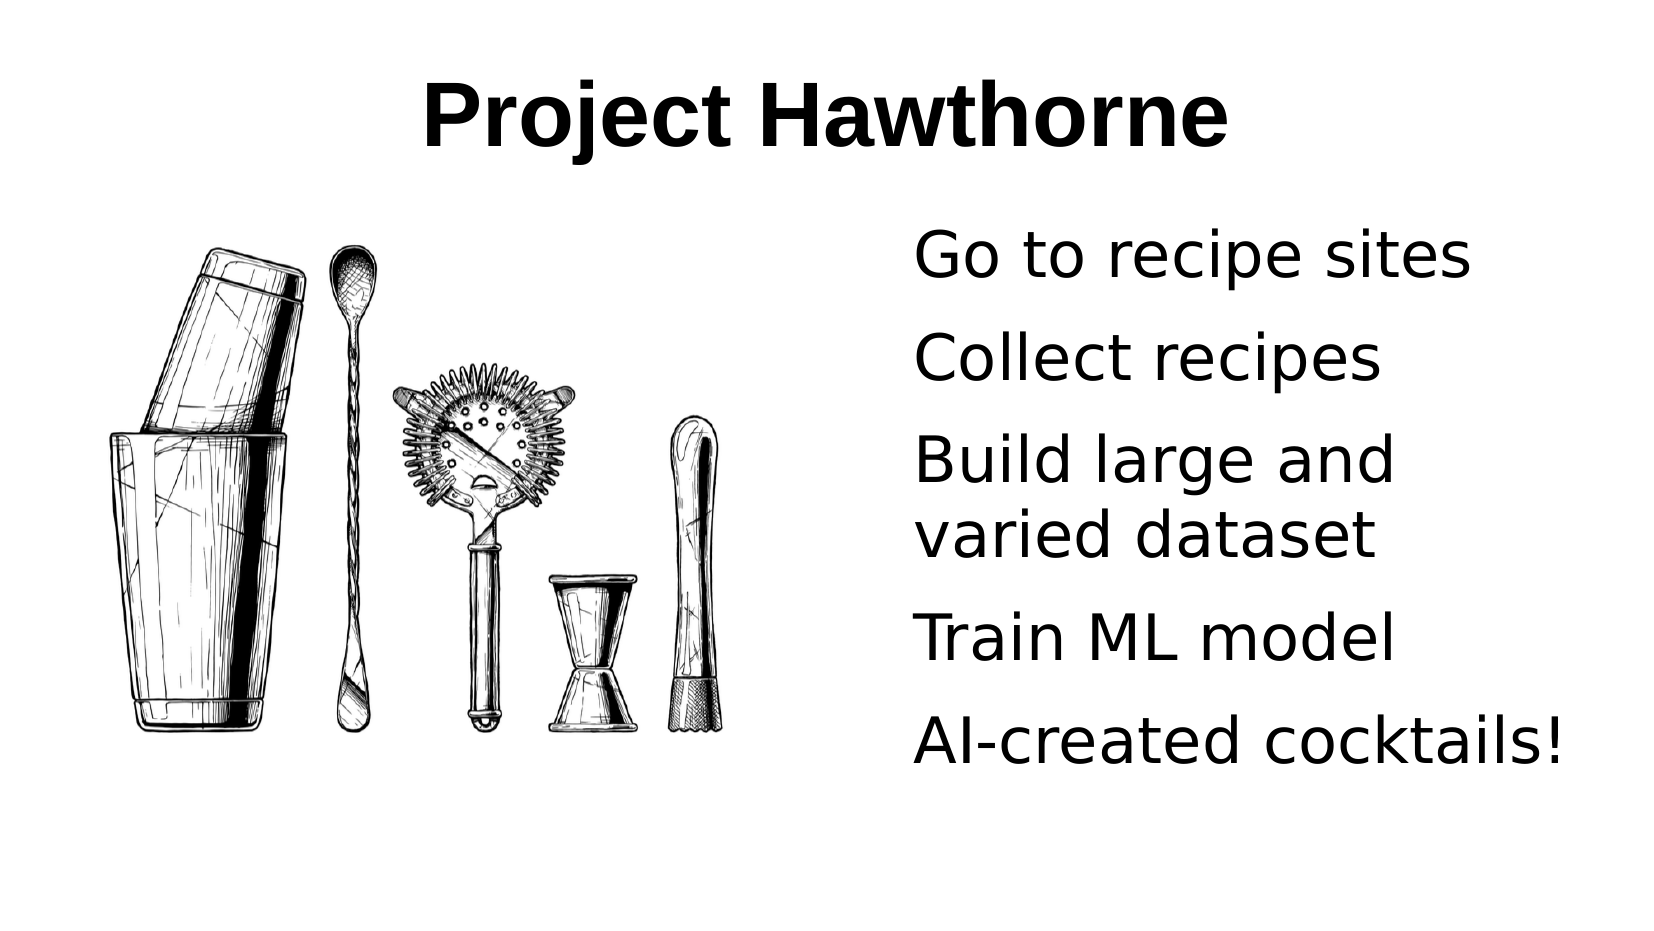

# Project Hawthorne
Go to recipe sites
Collect recipes
Build large and varied dataset
Train ML model
AI-created cocktails!